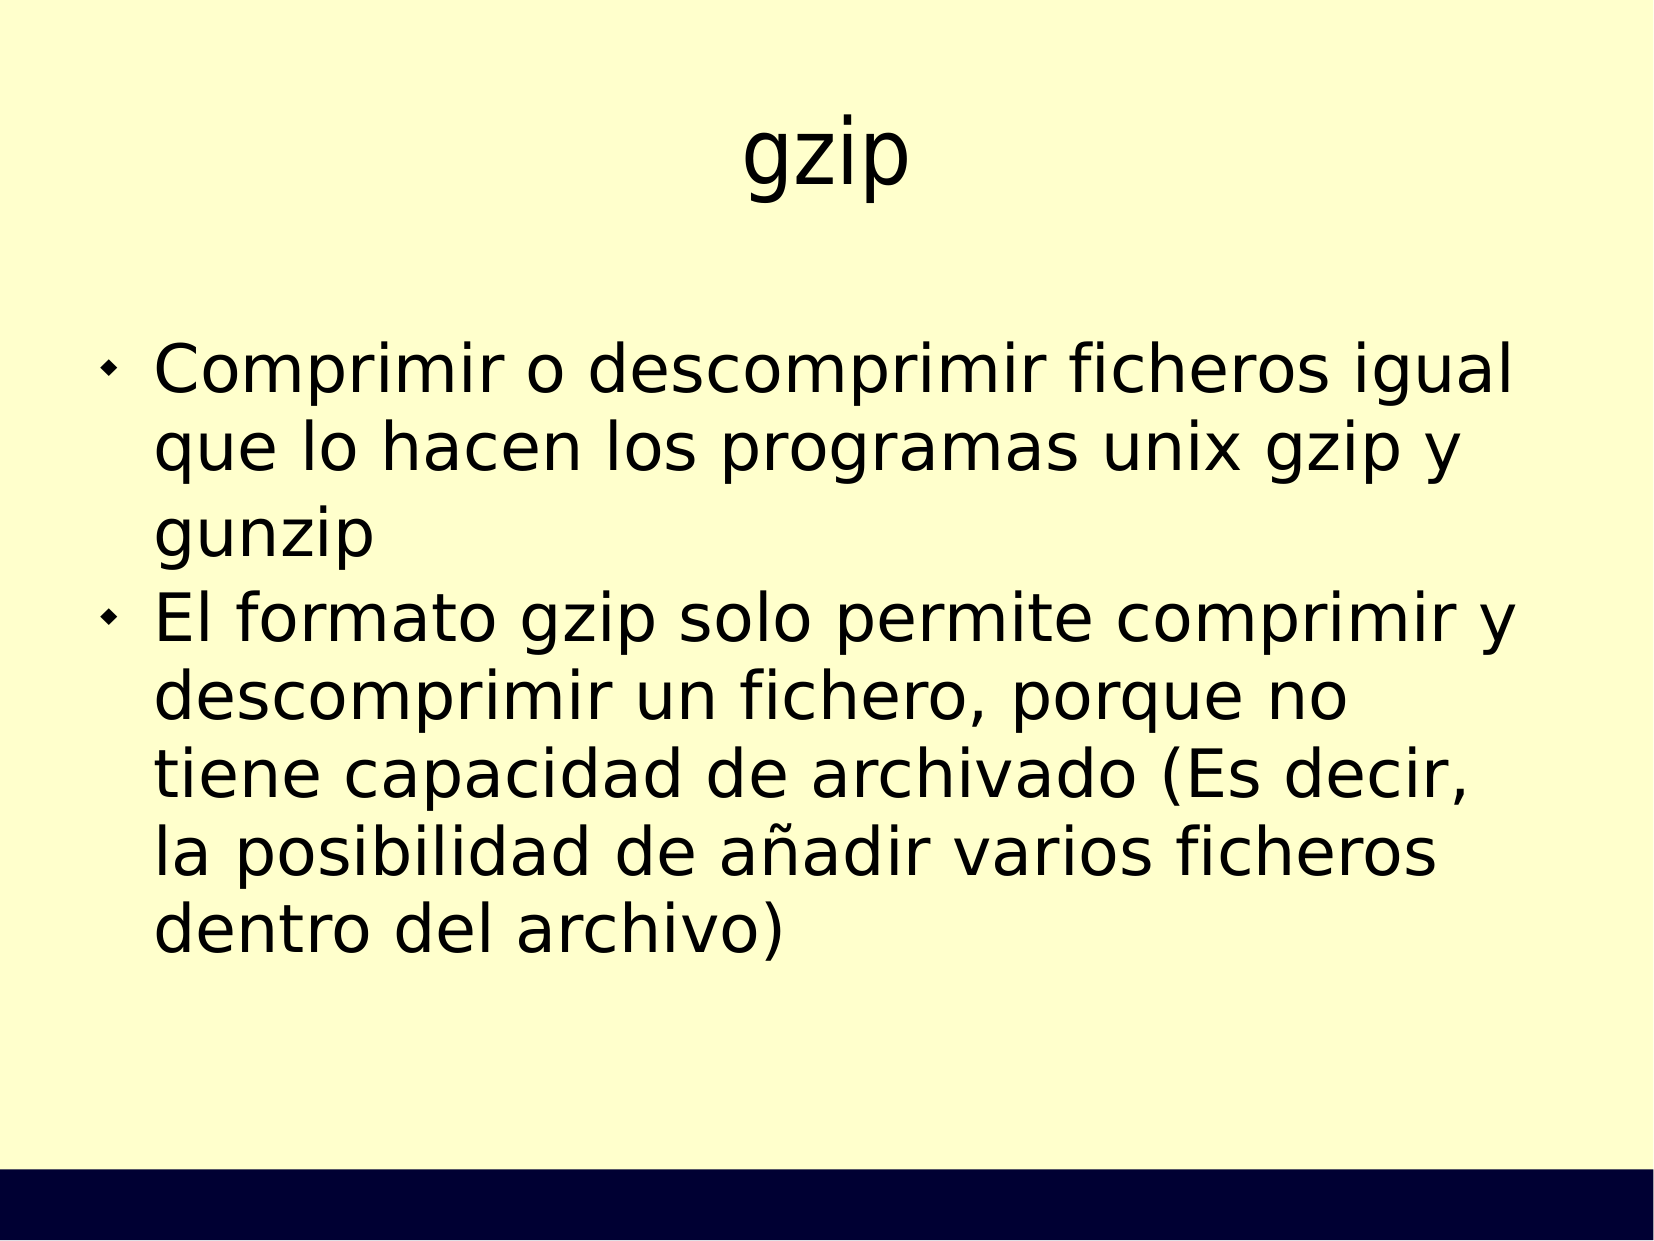

# gzip
Comprimir o descomprimir ficheros igual que lo hacen los programas unix gzip y
gunzip
El formato gzip solo permite comprimir y descomprimir un fichero, porque no tiene capacidad de archivado (Es decir, la posibilidad de añadir varios ficheros dentro del archivo)